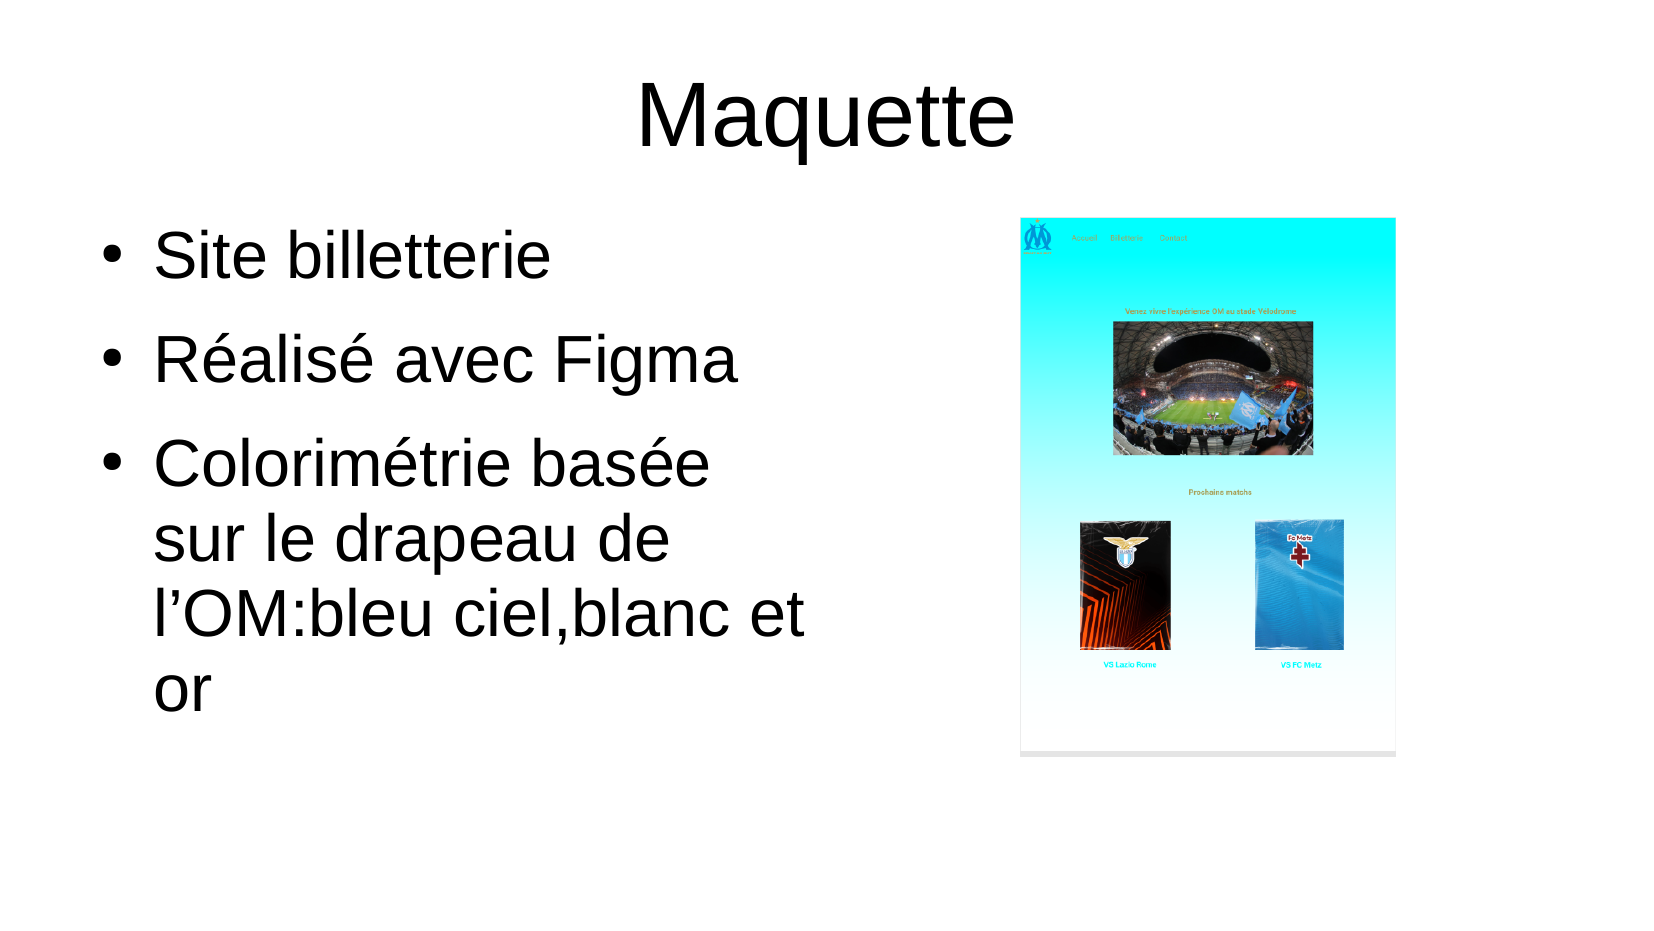

# Maquette
Site billetterie
Réalisé avec Figma
Colorimétrie basée sur le drapeau de l’OM:bleu ciel,blanc et or